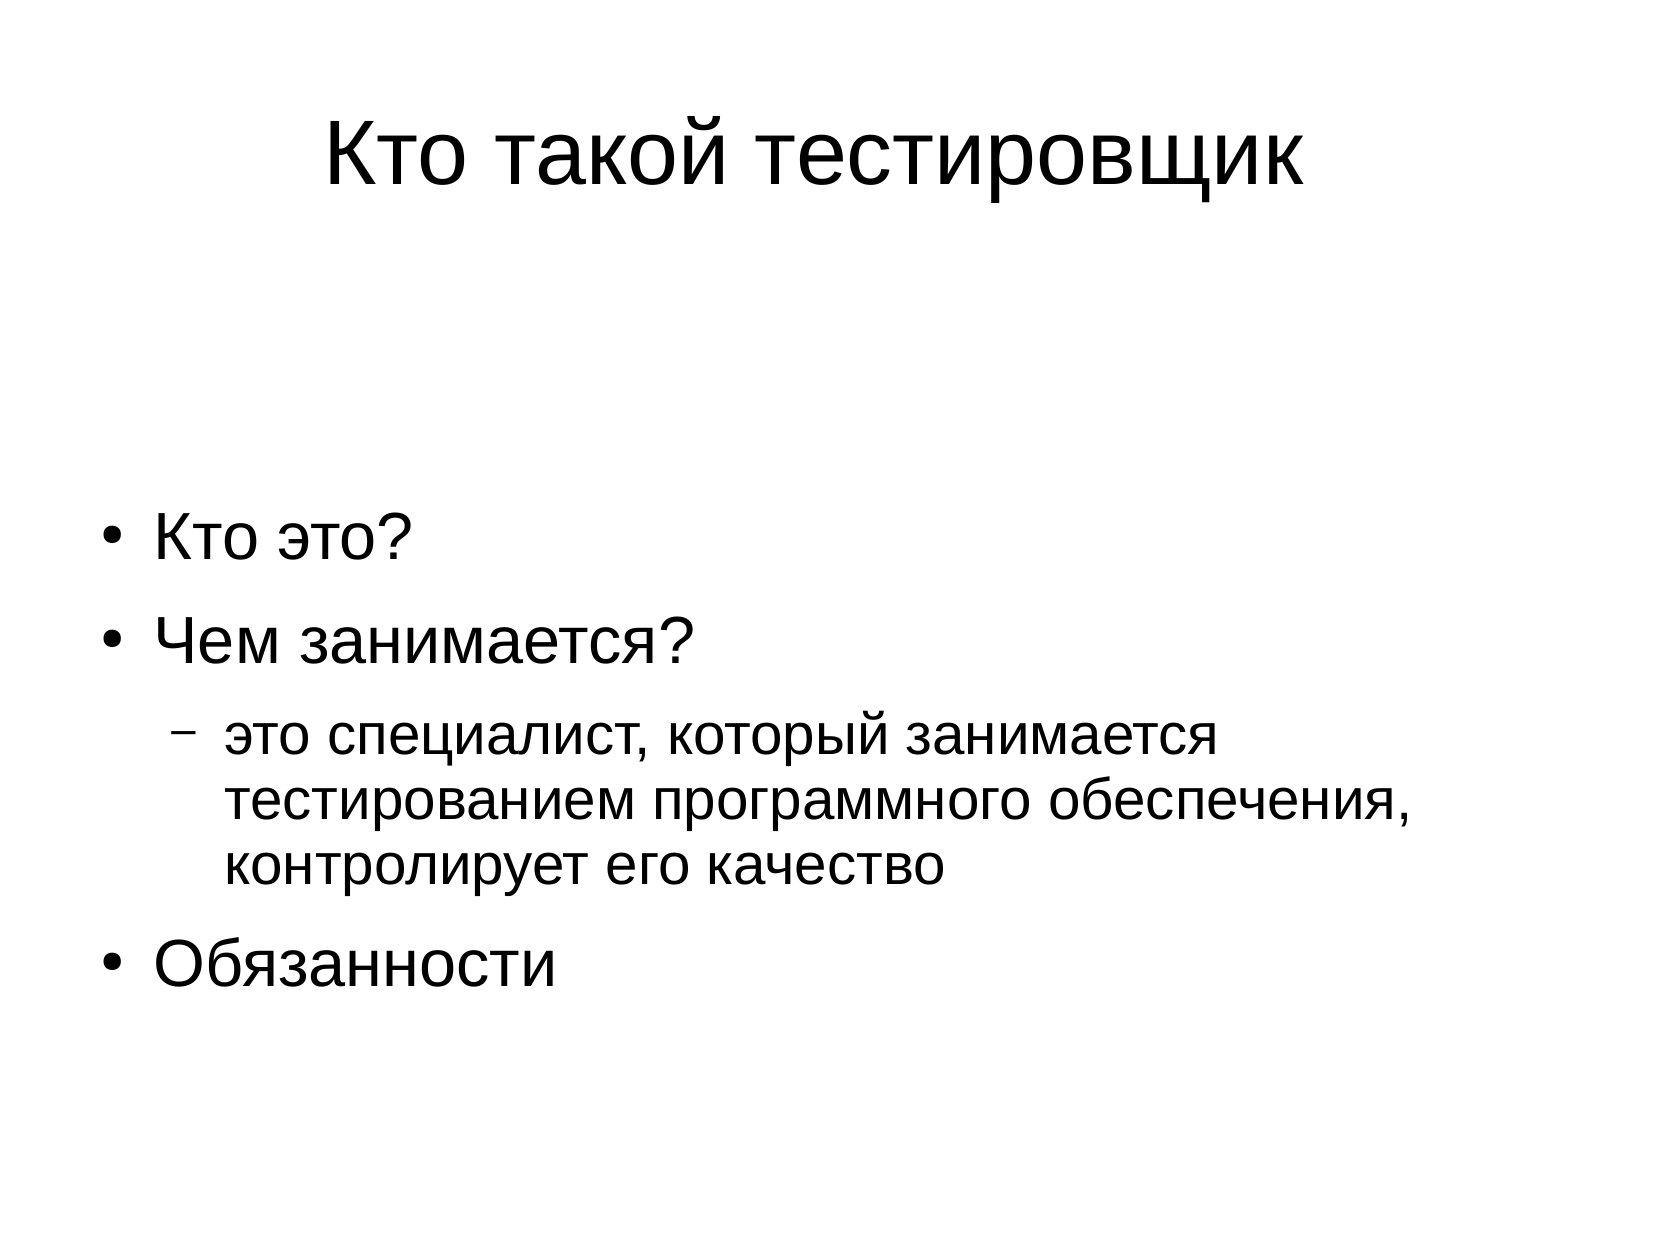

# Кто такой тестировщик
Кто это?
Чем занимается?
это специалист, который занимается тестированием программного обеспечения, контролирует его качество
Обязанности